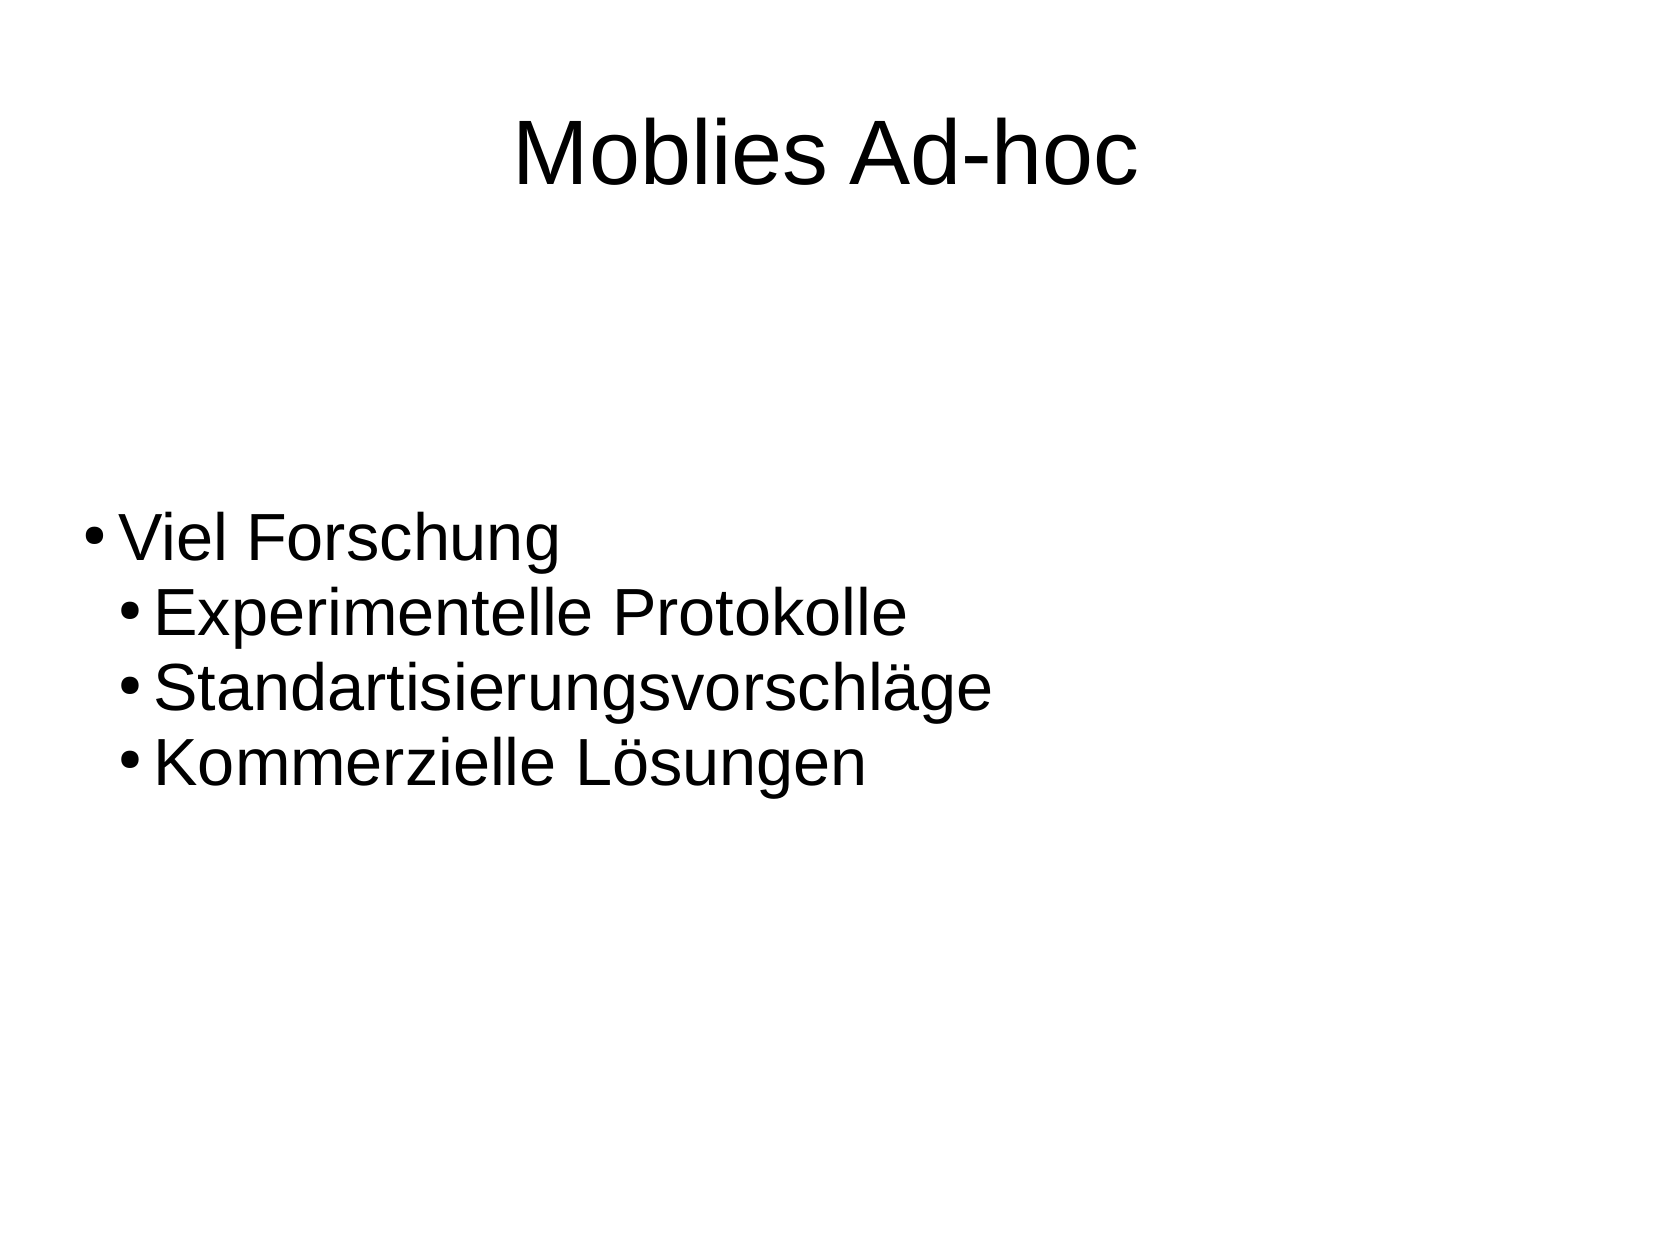

# Moblies Ad-hoc
Viel Forschung
Experimentelle Protokolle
Standartisierungsvorschläge
Kommerzielle Lösungen